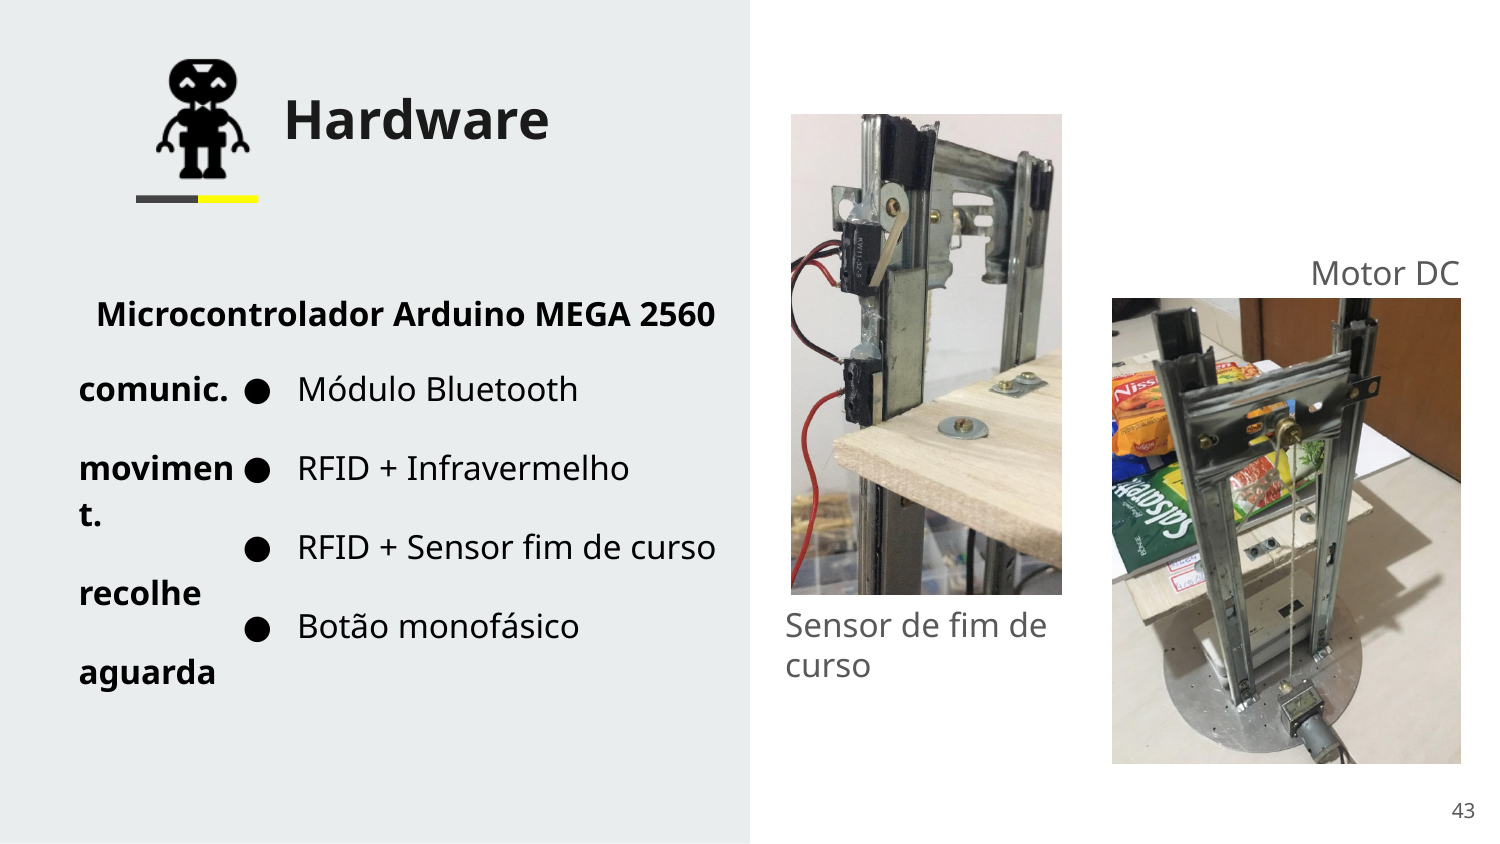

Hardware
Motor DC
# Microcontrolador Arduino MEGA 2560
comunic.
moviment.
recolhe
aguarda
Módulo Bluetooth
RFID + Infravermelho
RFID + Sensor fim de curso
Botão monofásico
Sensor de fim de curso